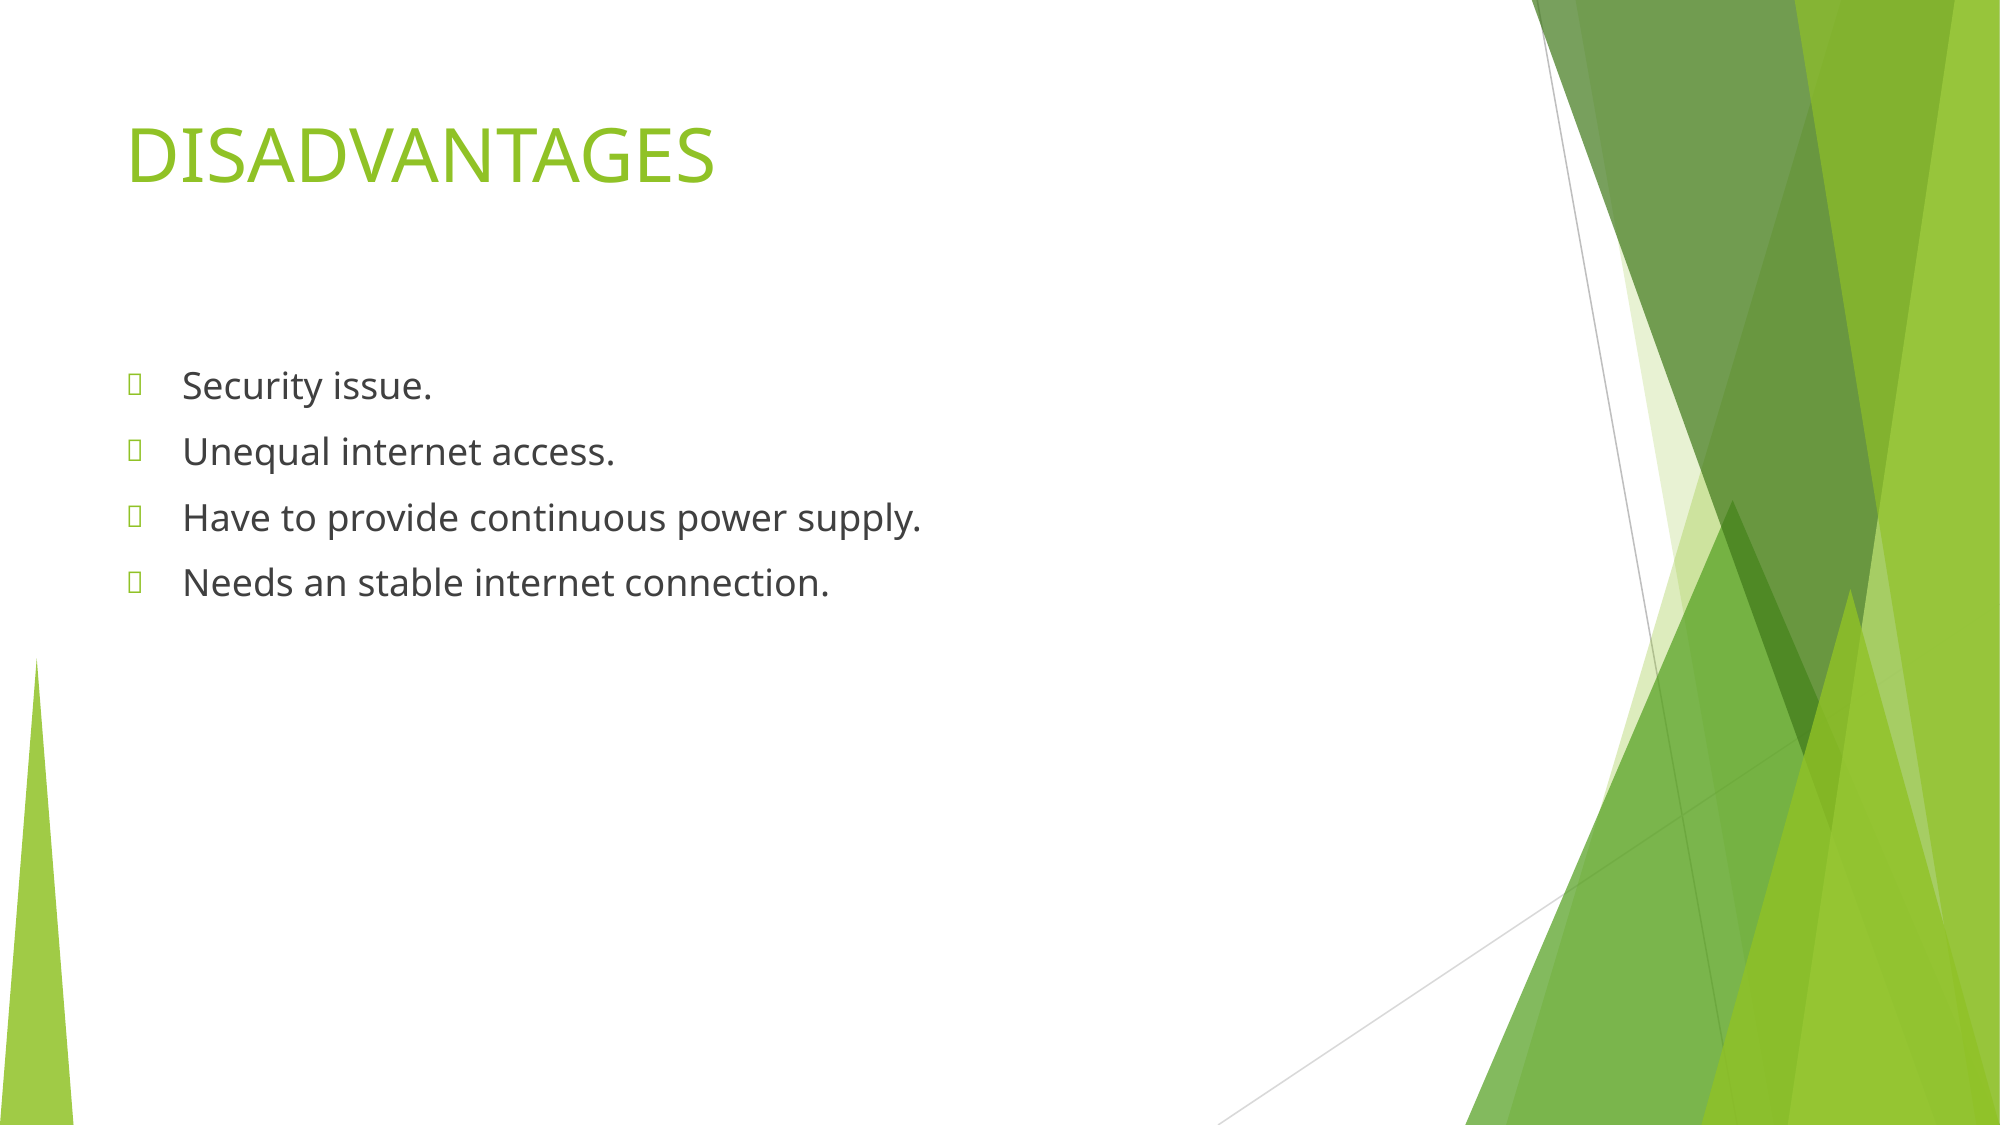

# DISADVANTAGES
Security issue.
Unequal internet access.
Have to provide continuous power supply.
Needs an stable internet connection.